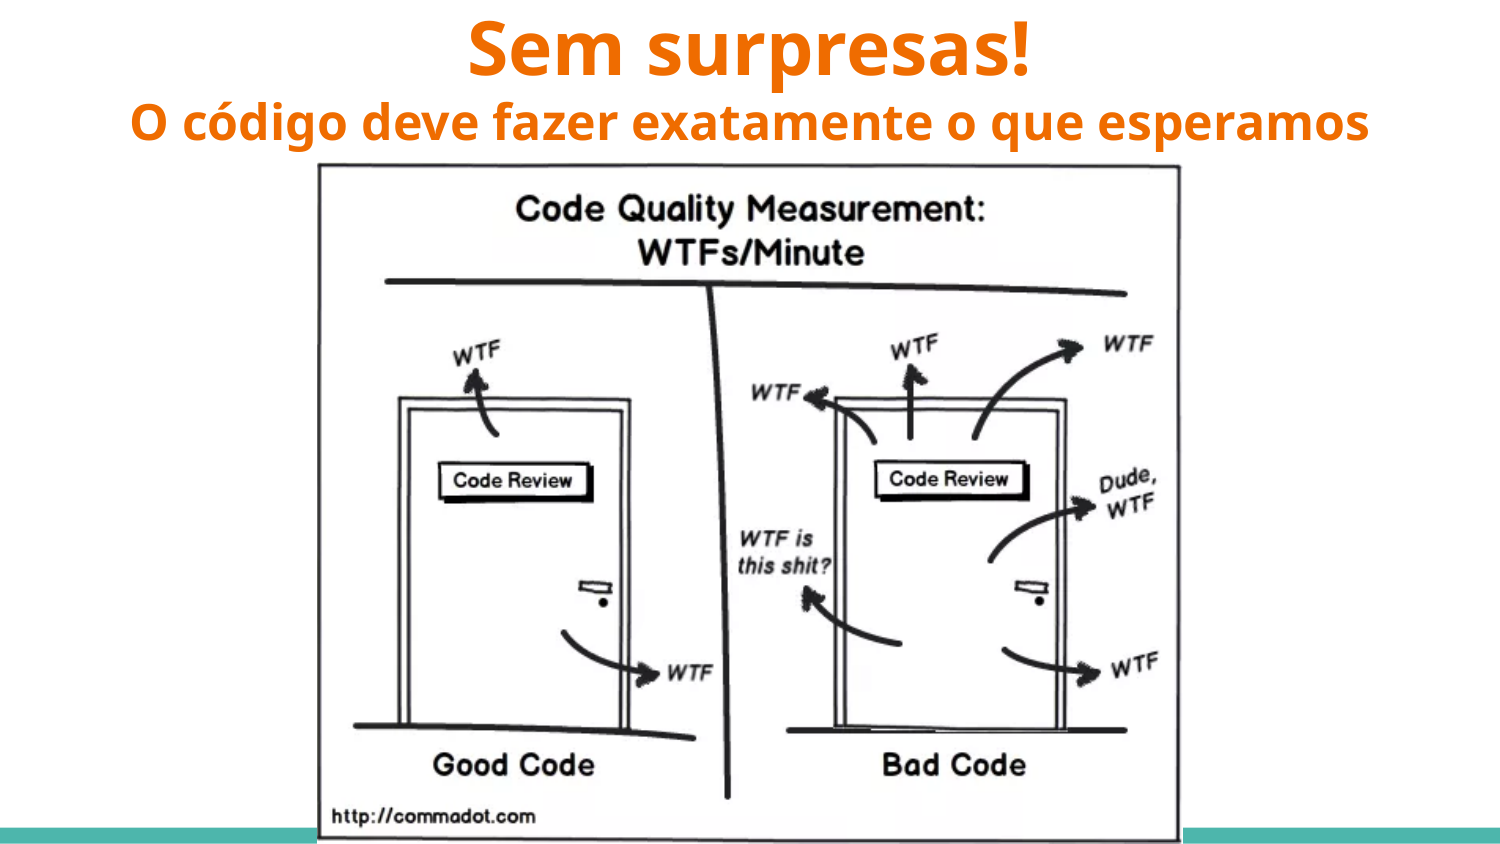

# Sem surpresas! O código deve fazer exatamente o que esperamos